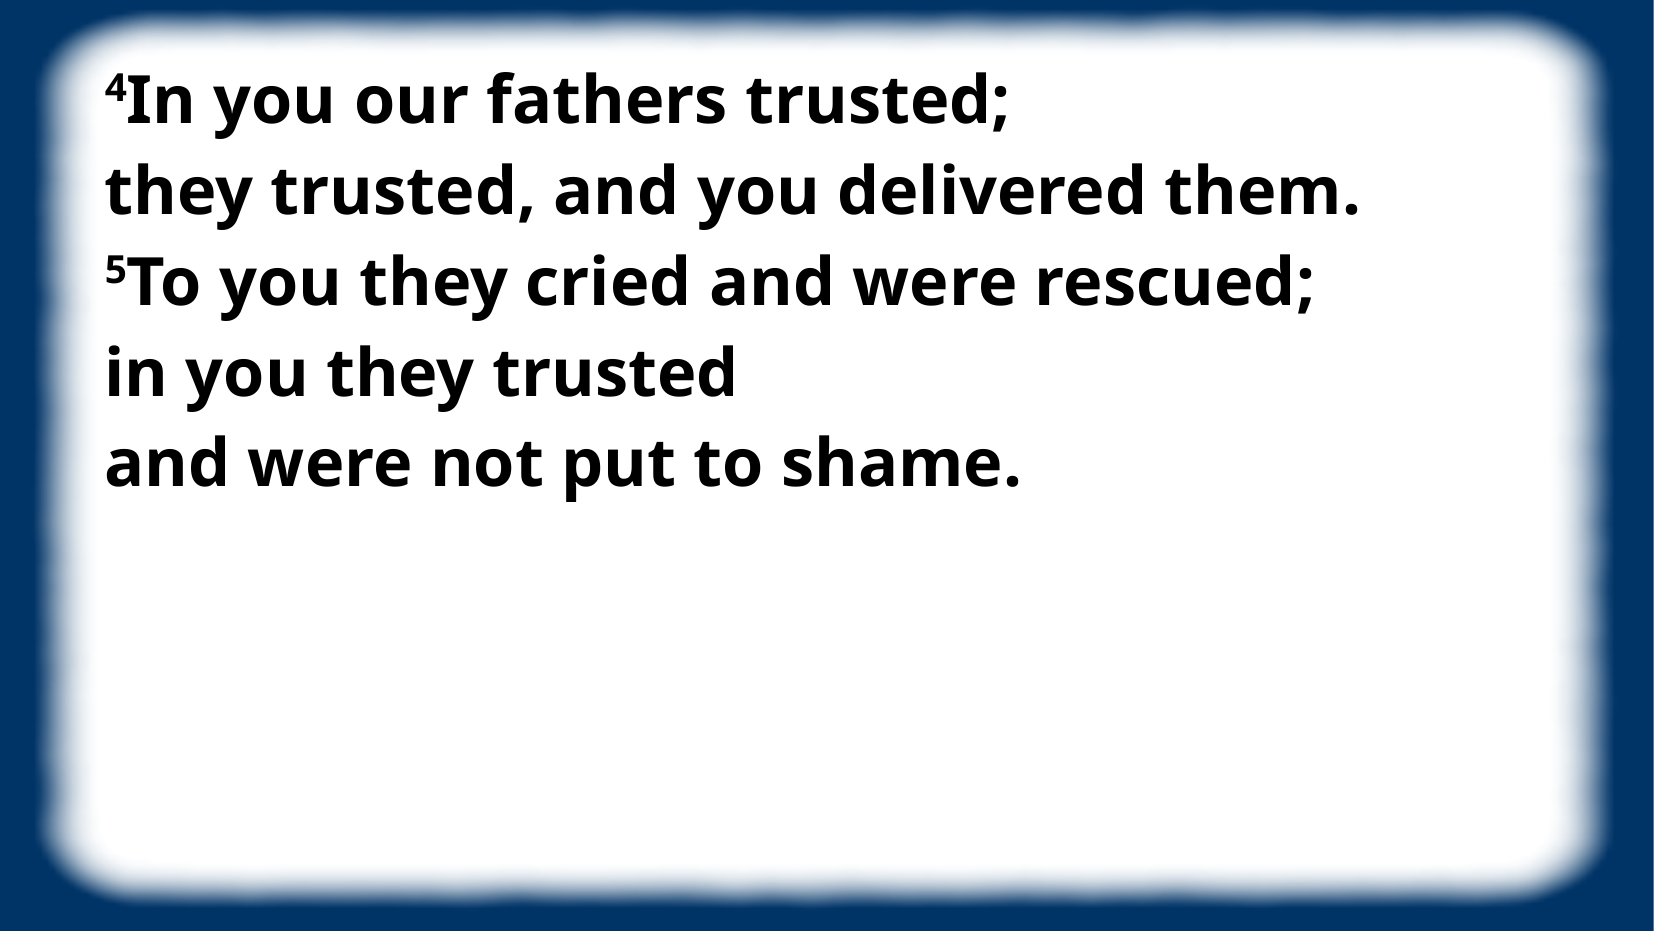

4In you our fathers trusted;
they trusted, and you delivered them.
5To you they cried and were rescued;
in you they trusted
and were not put to shame.